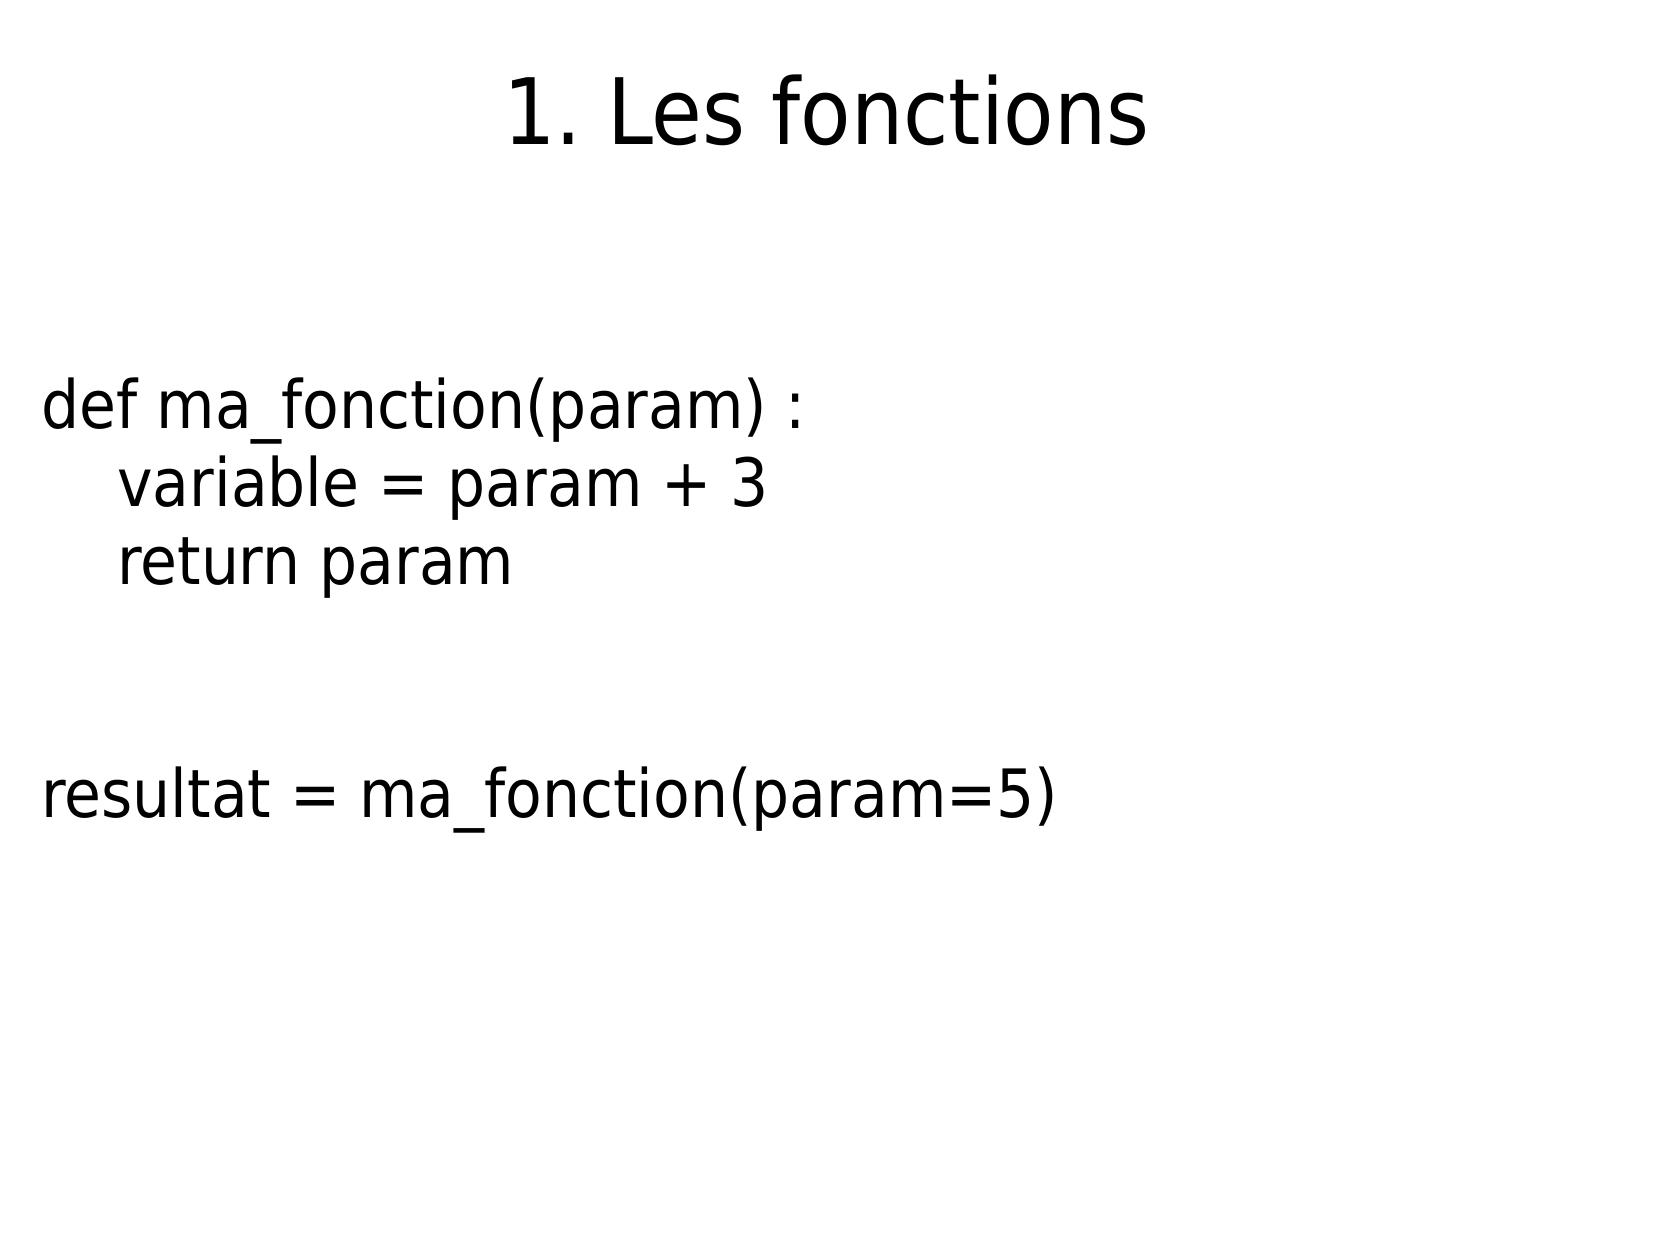

# 1. Les fonctions
def ma_fonction(param) :
 variable = param + 3
 return param
resultat = ma_fonction(param=5)